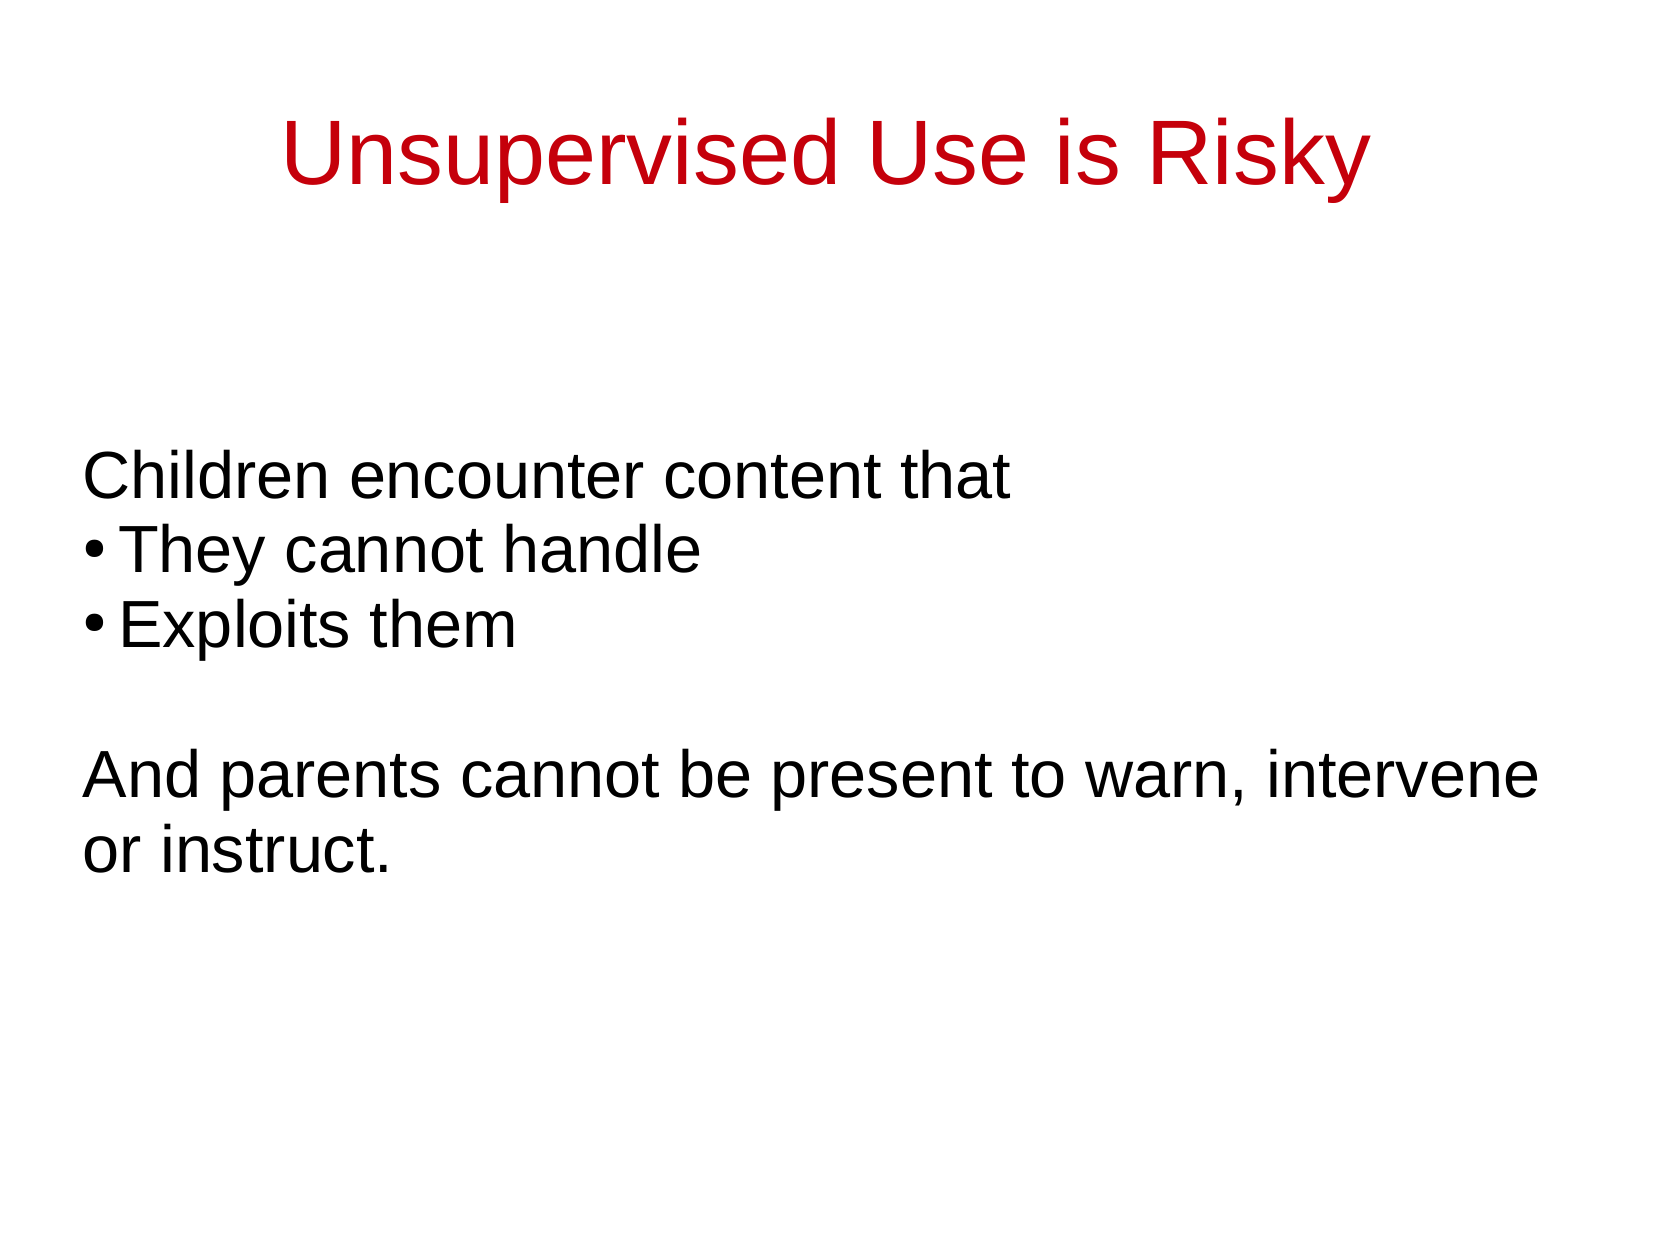

# Unsupervised Use is Risky
Children encounter content that
They cannot handle
Exploits them
And parents cannot be present to warn, intervene or instruct.